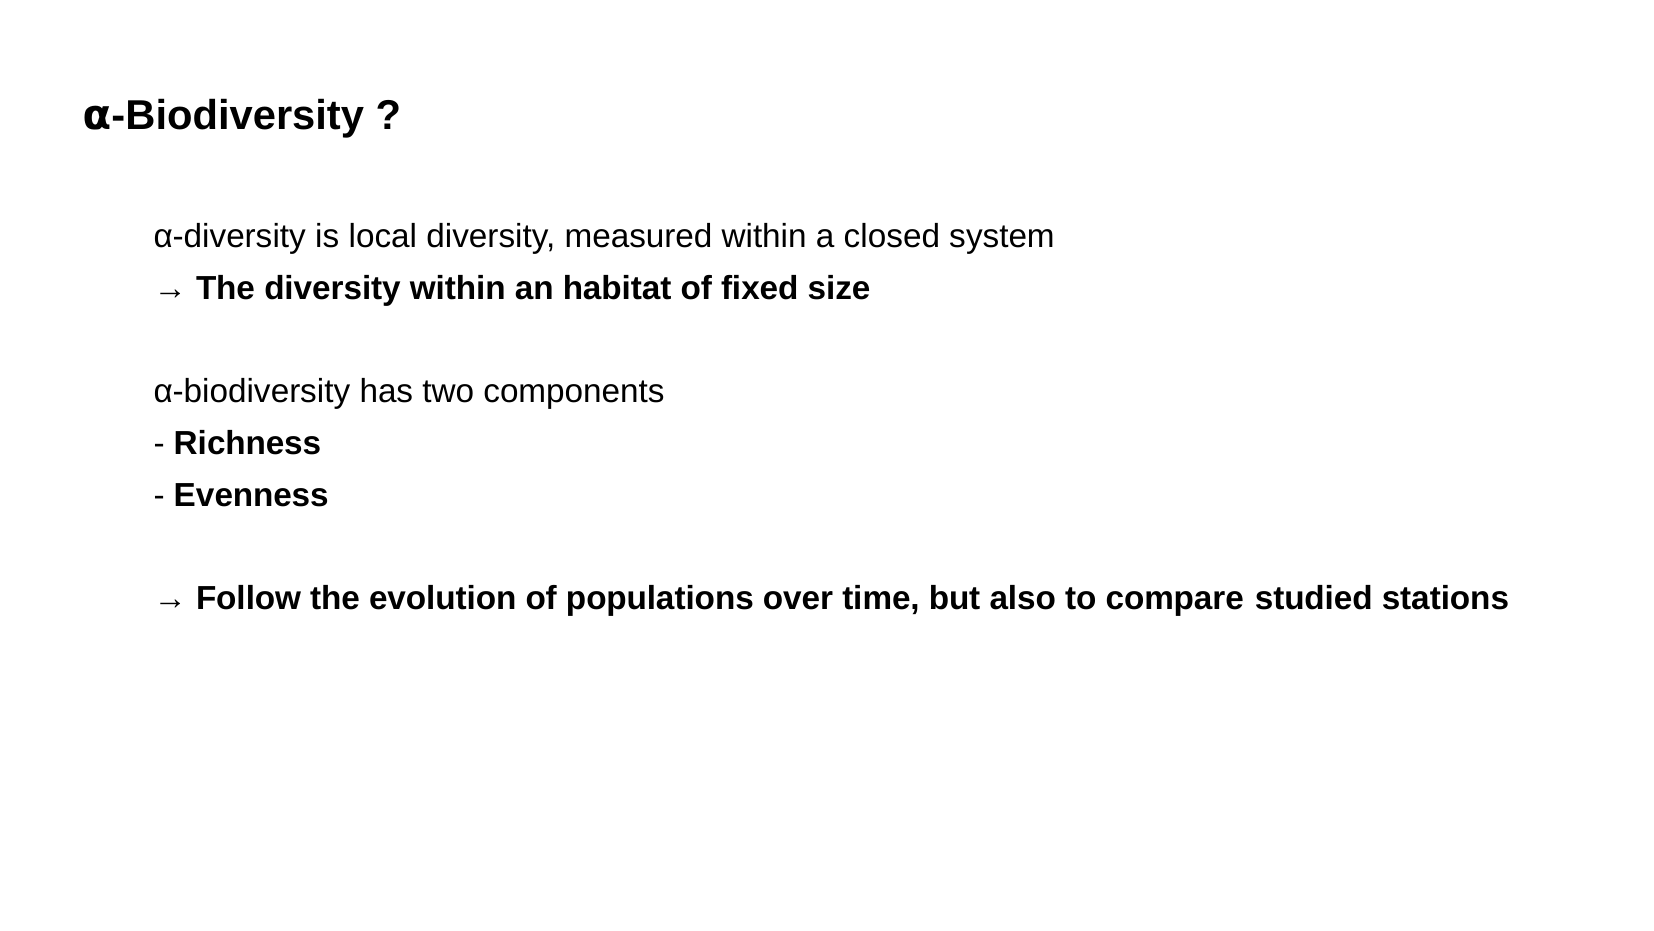

# ⍺-Biodiversity ?
α-diversity is local diversity, measured within a closed system
→ The diversity within an habitat of fixed size
α-biodiversity has two components
- Richness
- Evenness
→ Follow the evolution of populations over time, but also to compare studied stations